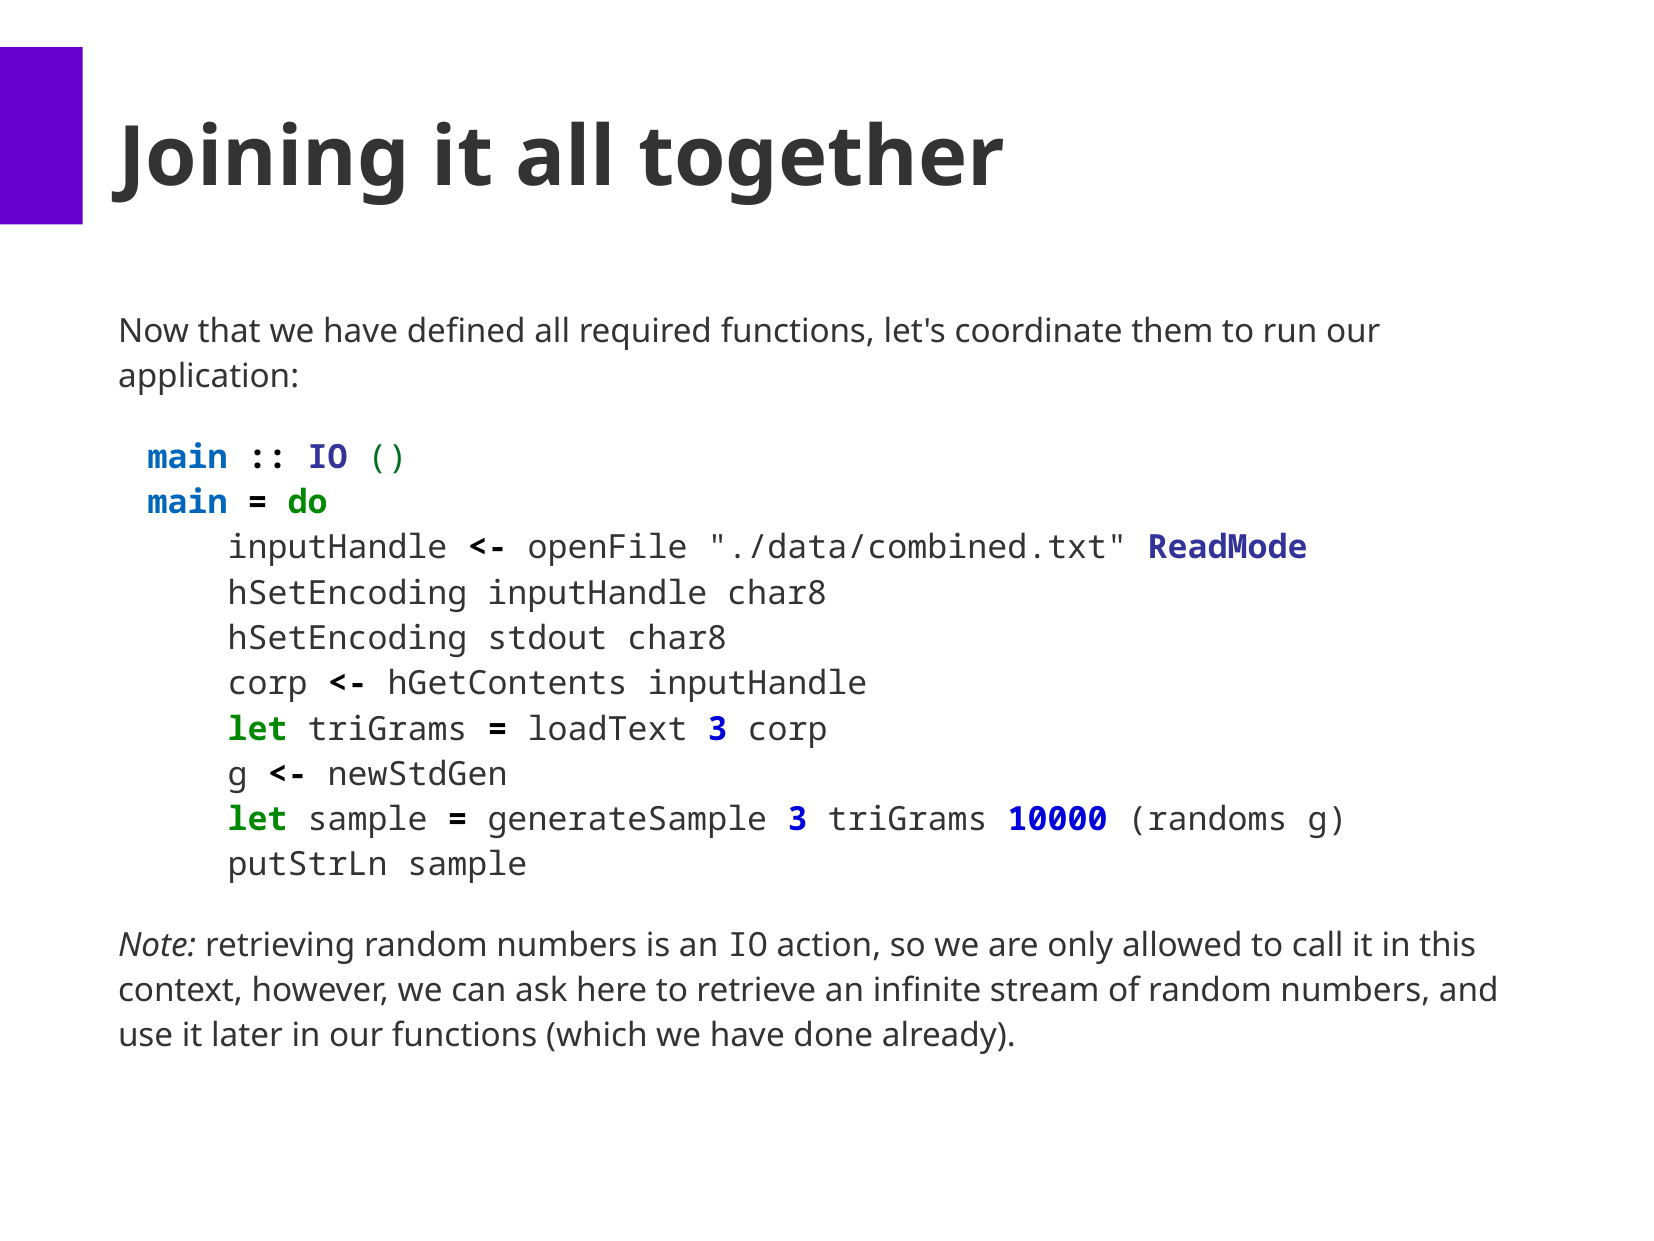

# Joining it all together
Now that we have defined all required functions, let's coordinate them to run our application:
main :: IO ()
main = do
 inputHandle <- openFile "./data/combined.txt" ReadMode
 hSetEncoding inputHandle char8
 hSetEncoding stdout char8
 corp <- hGetContents inputHandle
 let triGrams = loadText 3 corp
 g <- newStdGen
 let sample = generateSample 3 triGrams 10000 (randoms g)
 putStrLn sample
Note: retrieving random numbers is an IO action, so we are only allowed to call it in this context, however, we can ask here to retrieve an infinite stream of random numbers, and use it later in our functions (which we have done already).